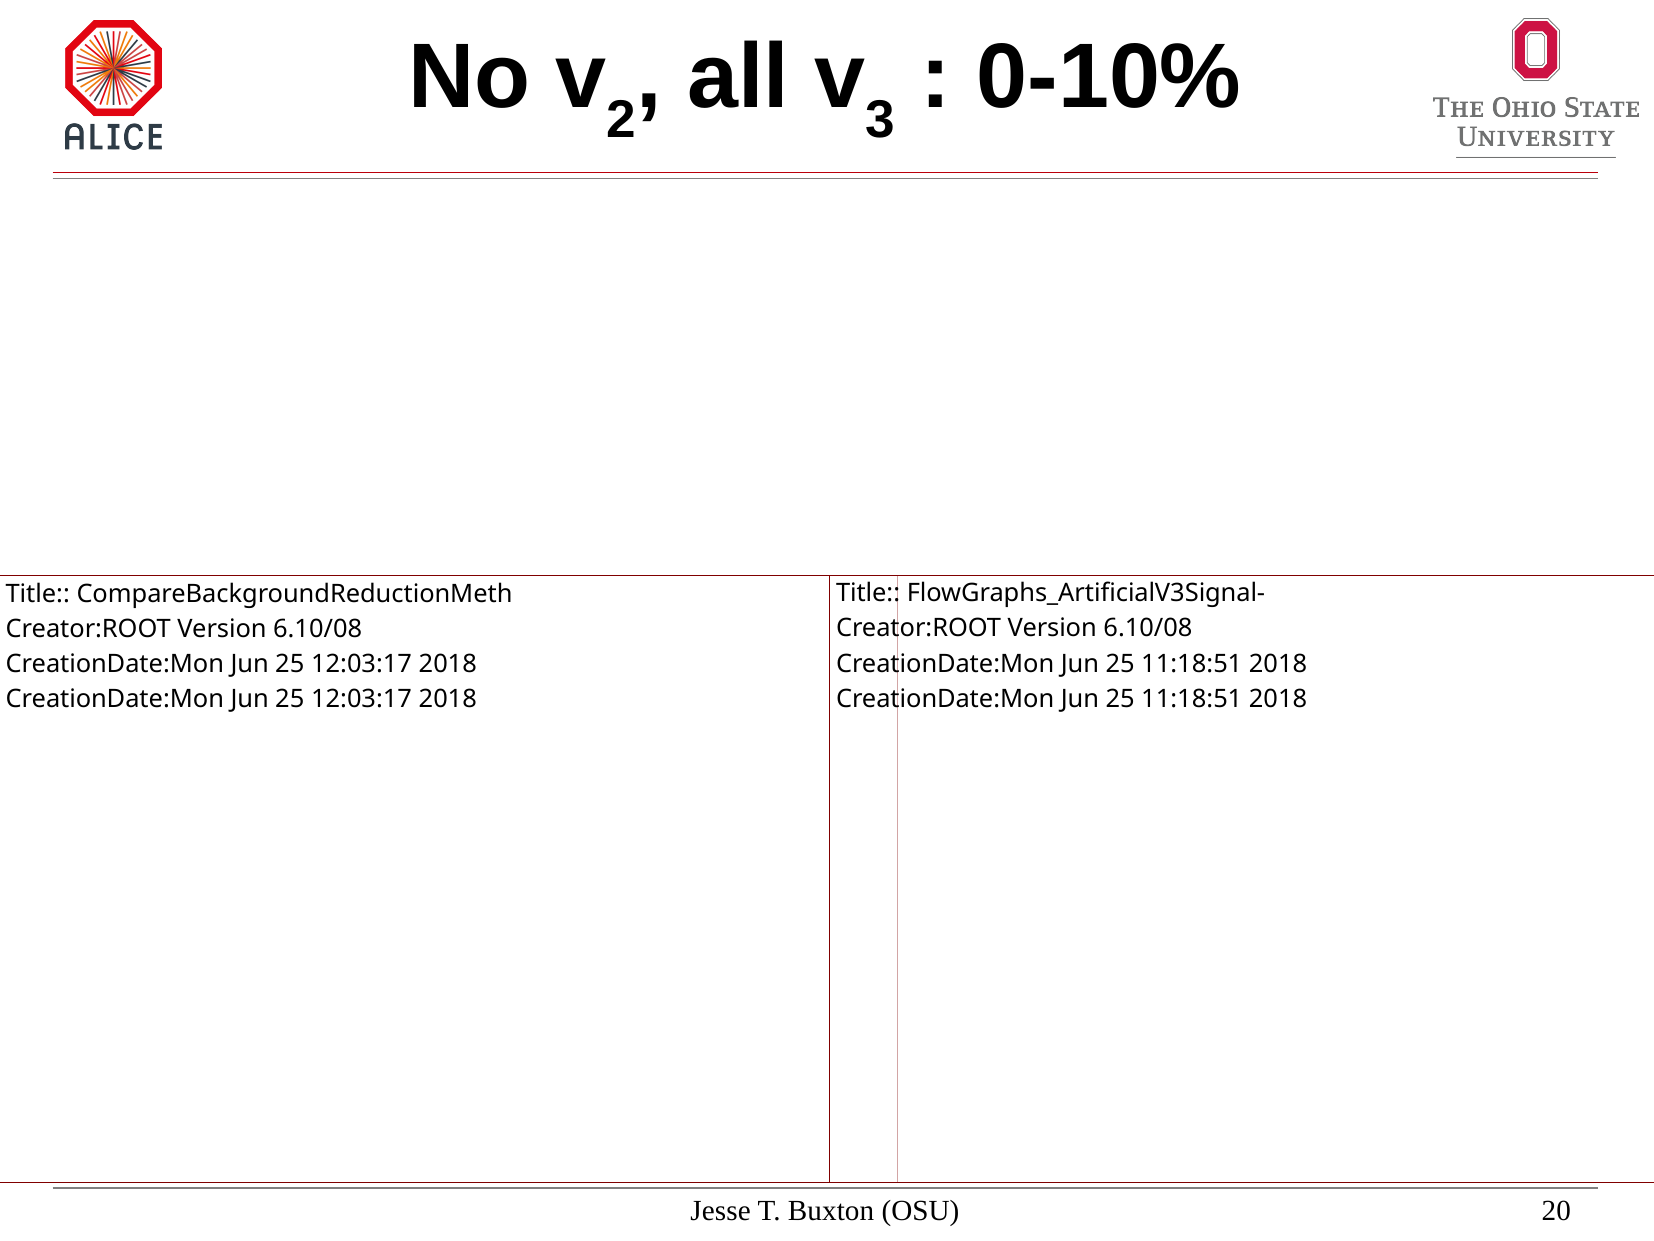

# No v2, all v3 : 0-10%
Jesse T. Buxton (OSU)
20